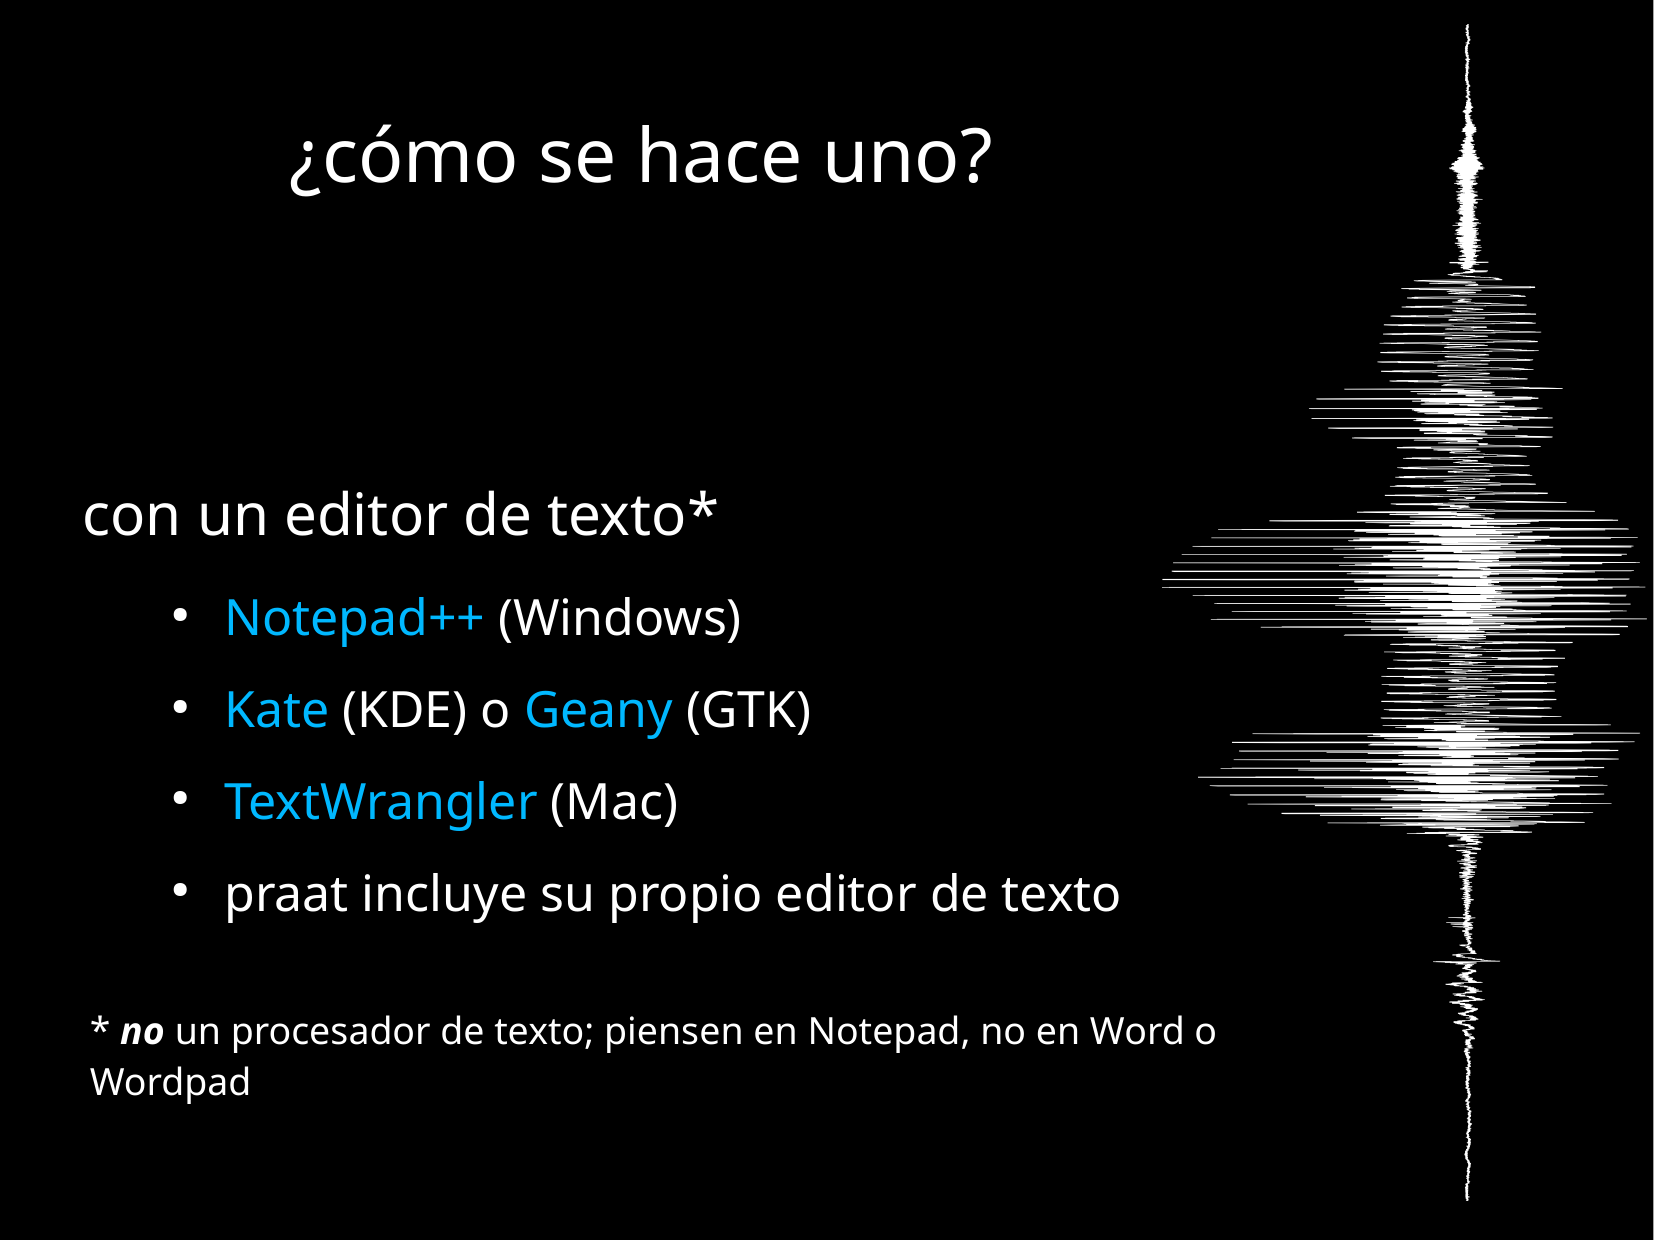

# ¿cómo se hace uno?
con un editor de texto*
Notepad++ (Windows)
Kate (KDE) o Geany (GTK)
TextWrangler (Mac)
praat incluye su propio editor de texto
* no un procesador de texto; piensen en Notepad, no en Word o Wordpad